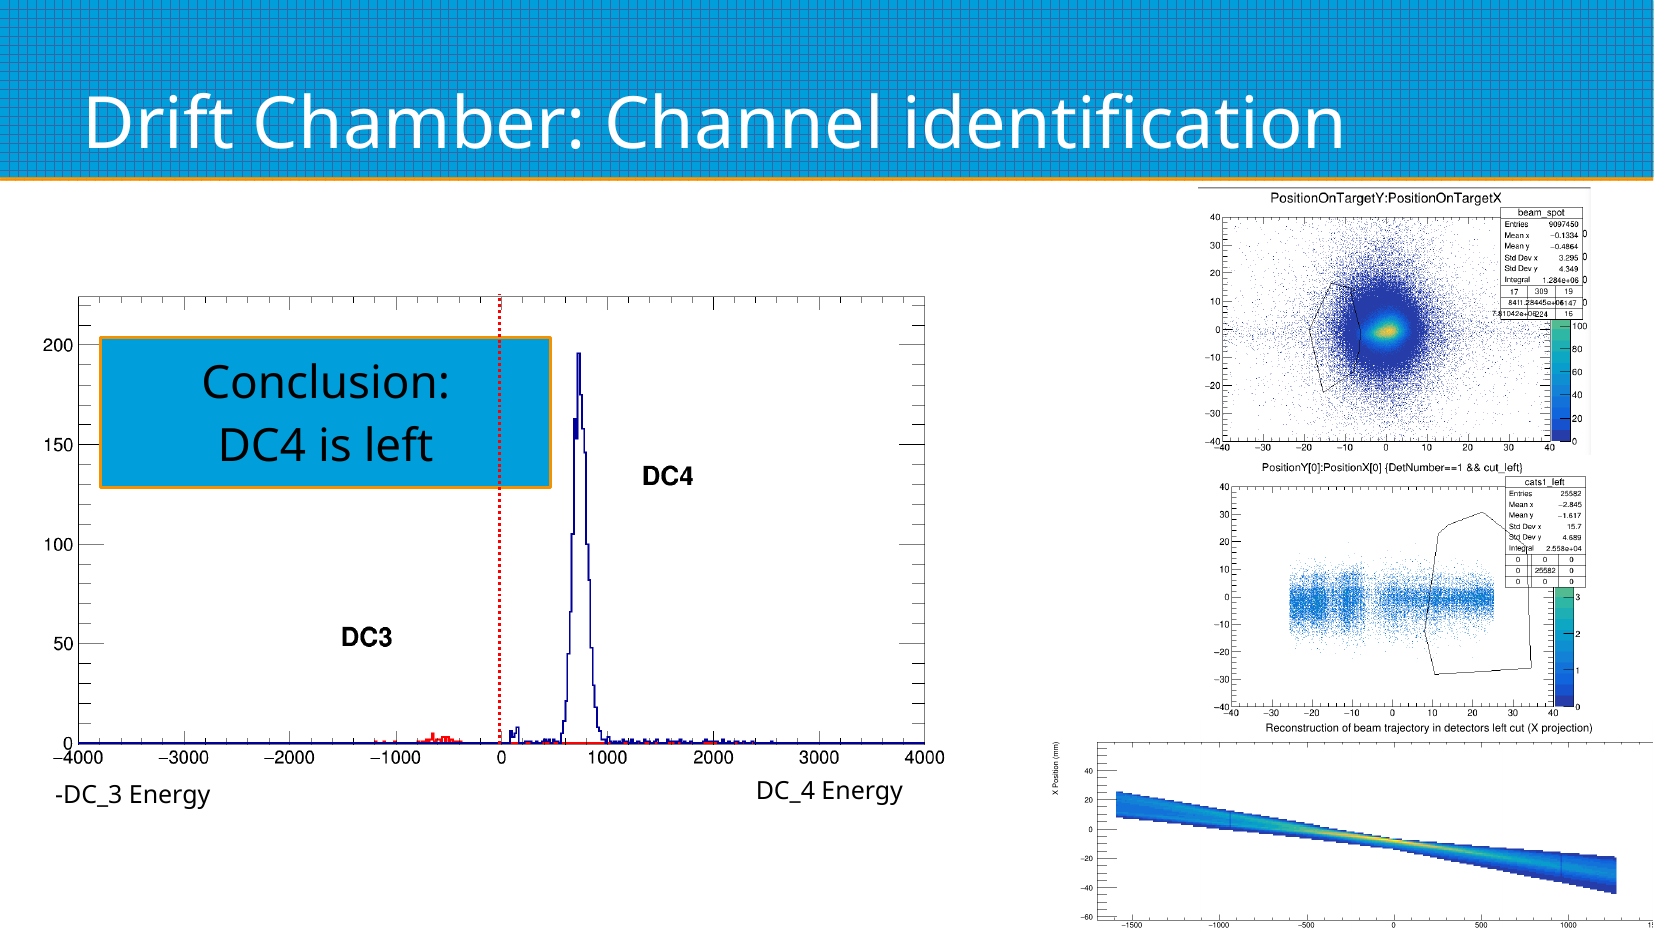

# Drift Chamber: Channel identification
Conclusion:
DC4 is left
DC_4 Energy
-DC_3 Energy